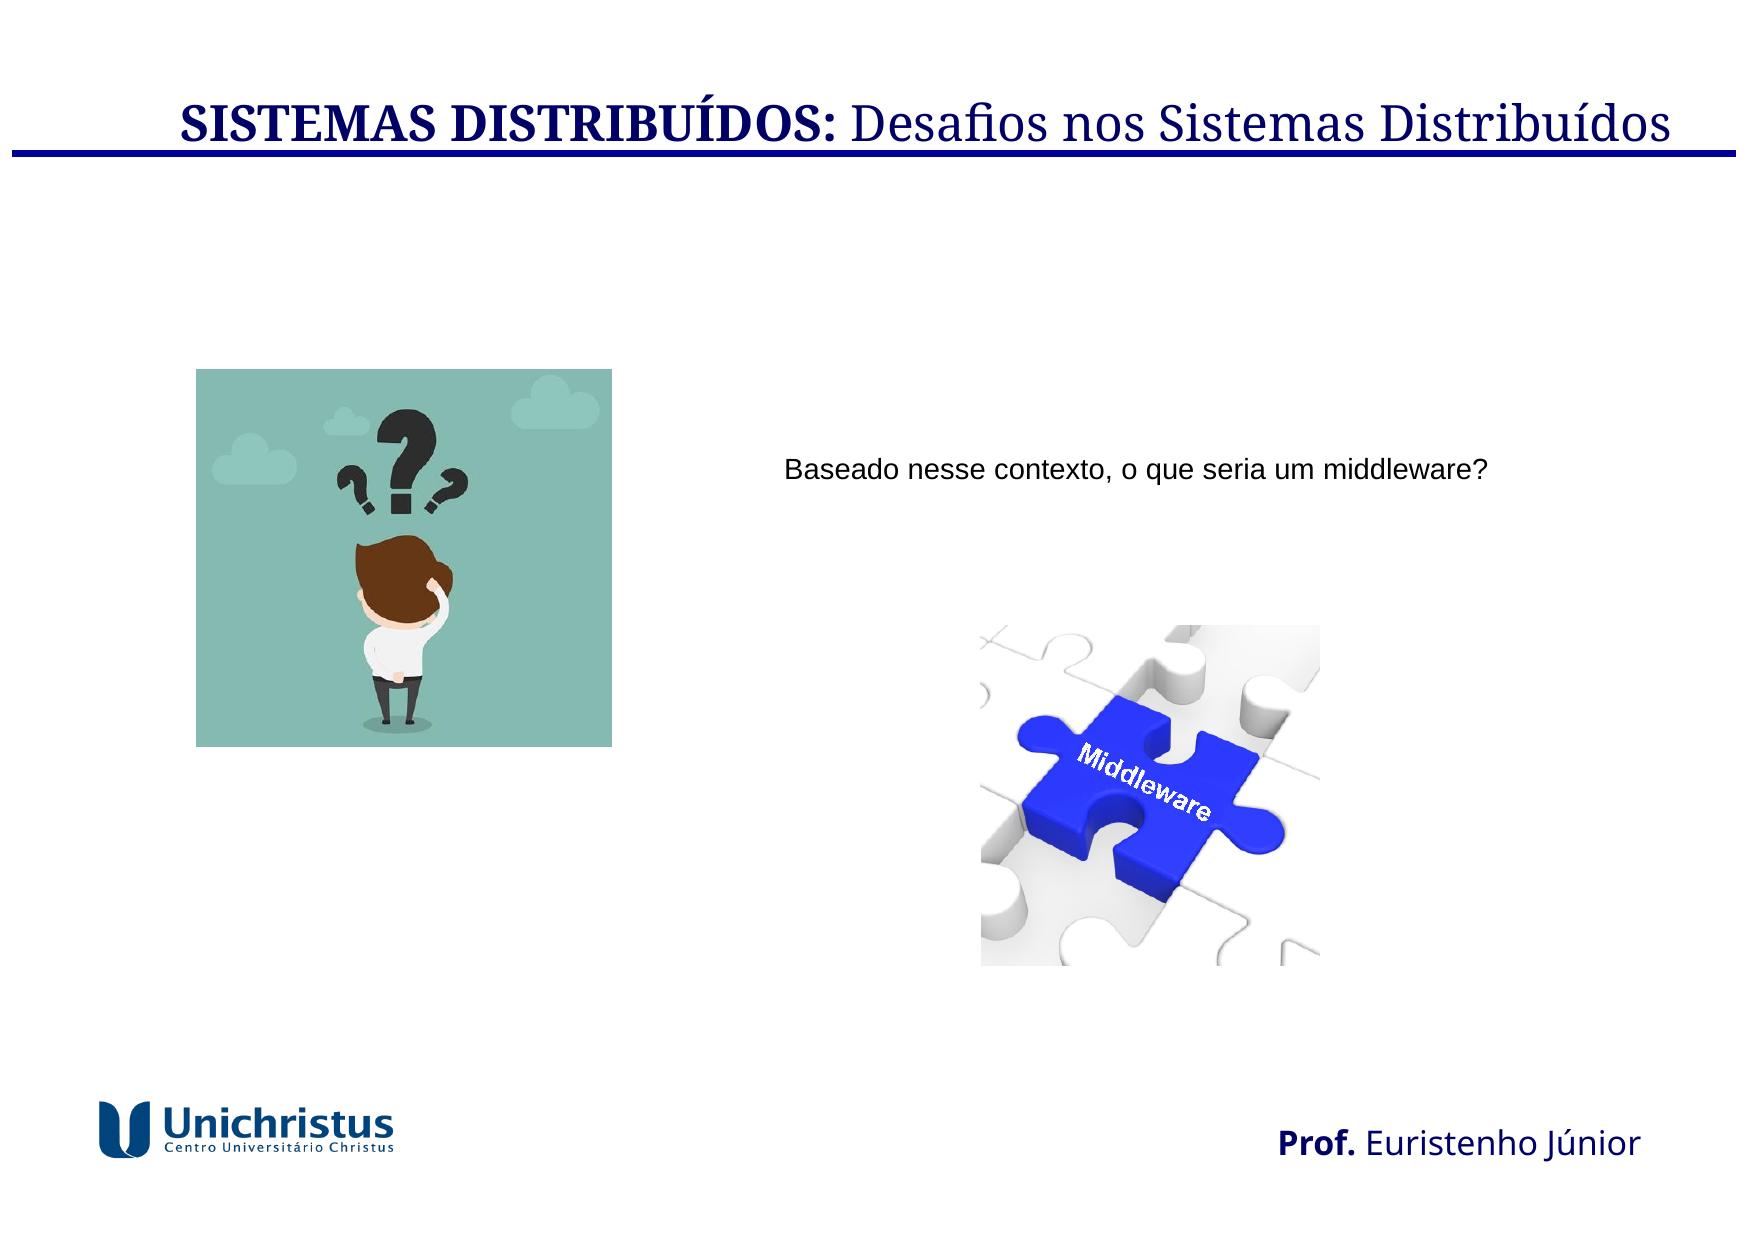

SISTEMAS DISTRIBUÍDOS: Desafios nos Sistemas Distribuídos
Baseado nesse contexto, o que seria um middleware?
Prof. Euristenho Júnior